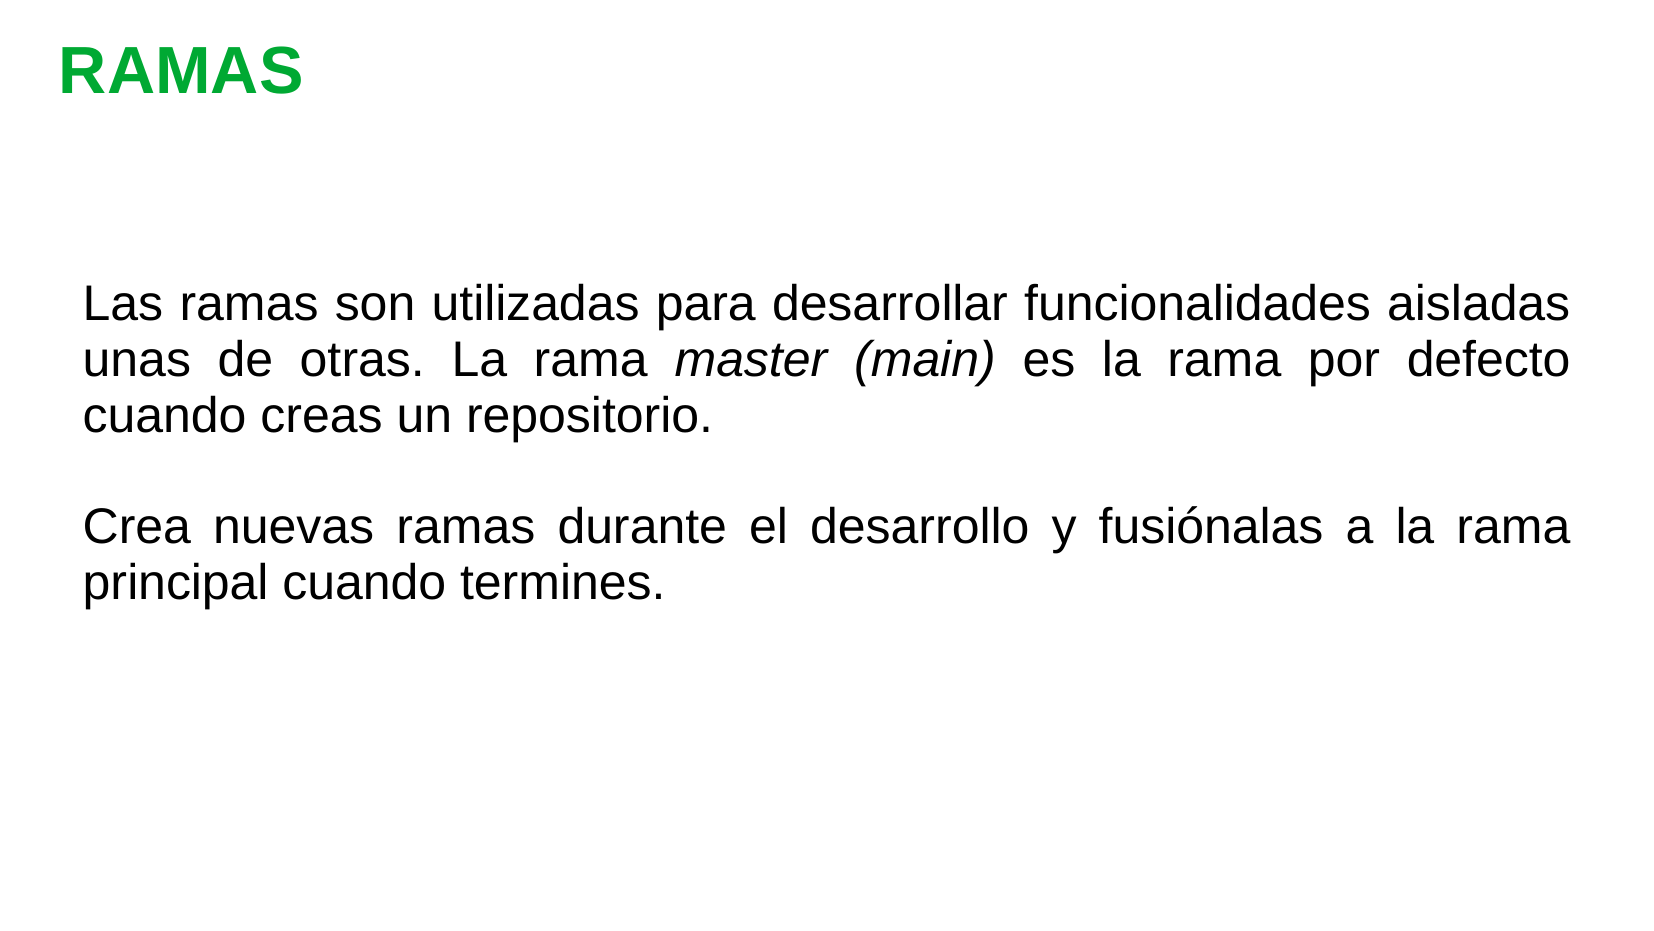

RAMAS
# Las ramas son utilizadas para desarrollar funcionalidades aisladas unas de otras. La rama master (main) es la rama por defecto cuando creas un repositorio.
Crea nuevas ramas durante el desarrollo y fusiónalas a la rama principal cuando termines.